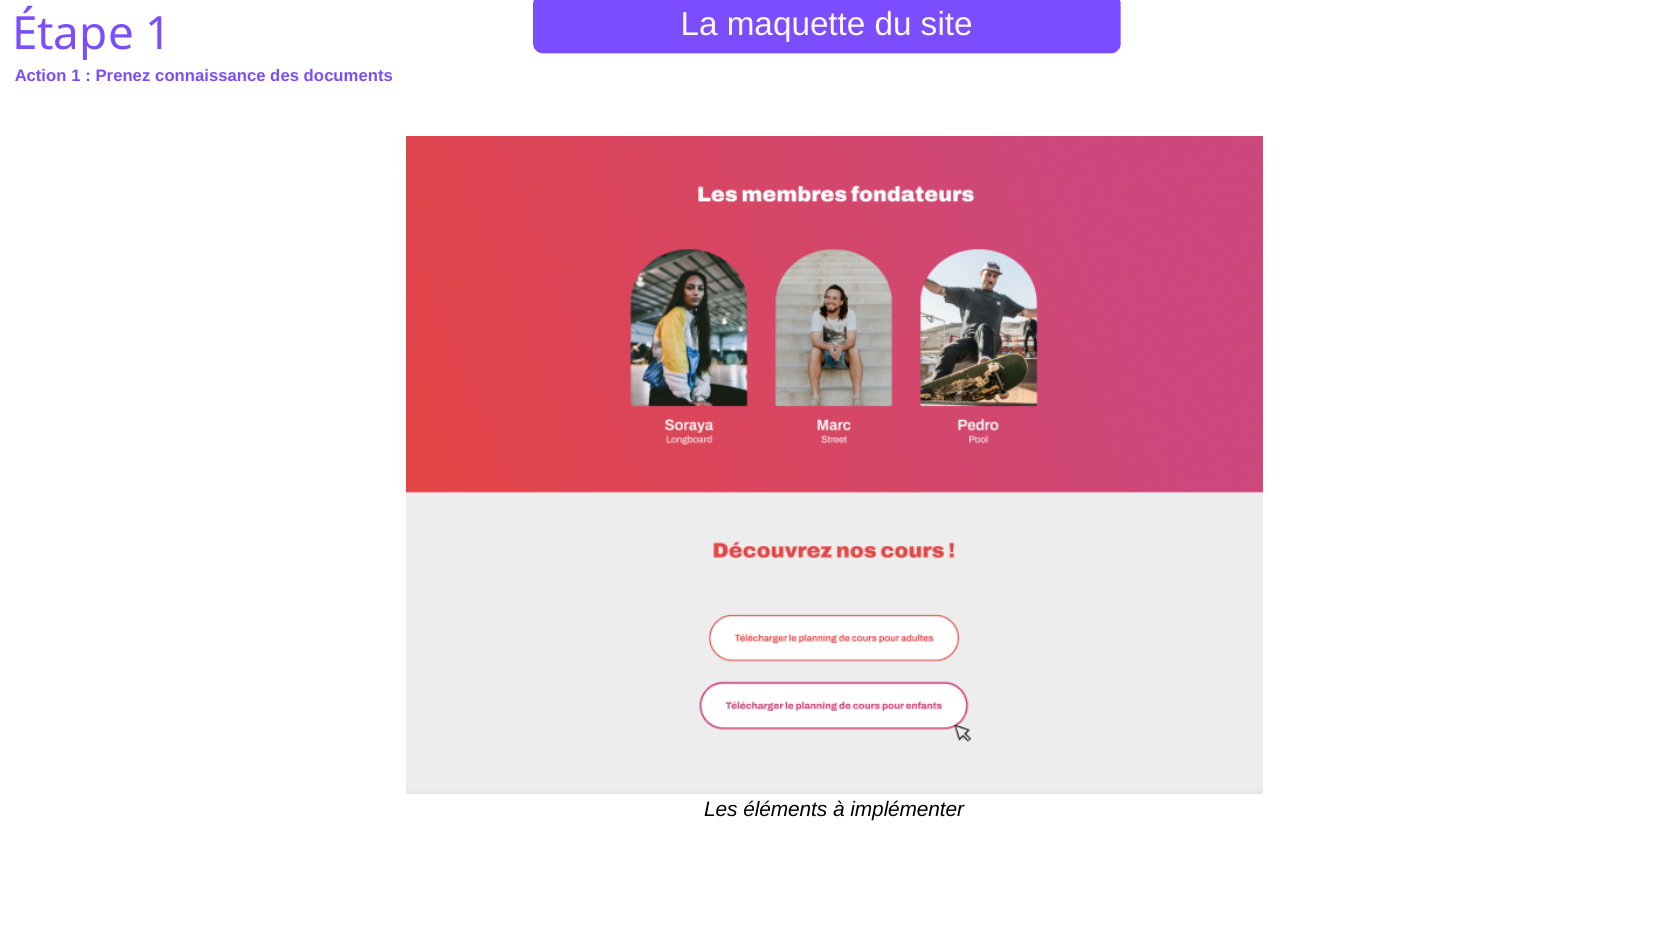

La maquette du site
# Étape 1
Action 1 : Prenez connaissance des documents
Les éléments à implémenter